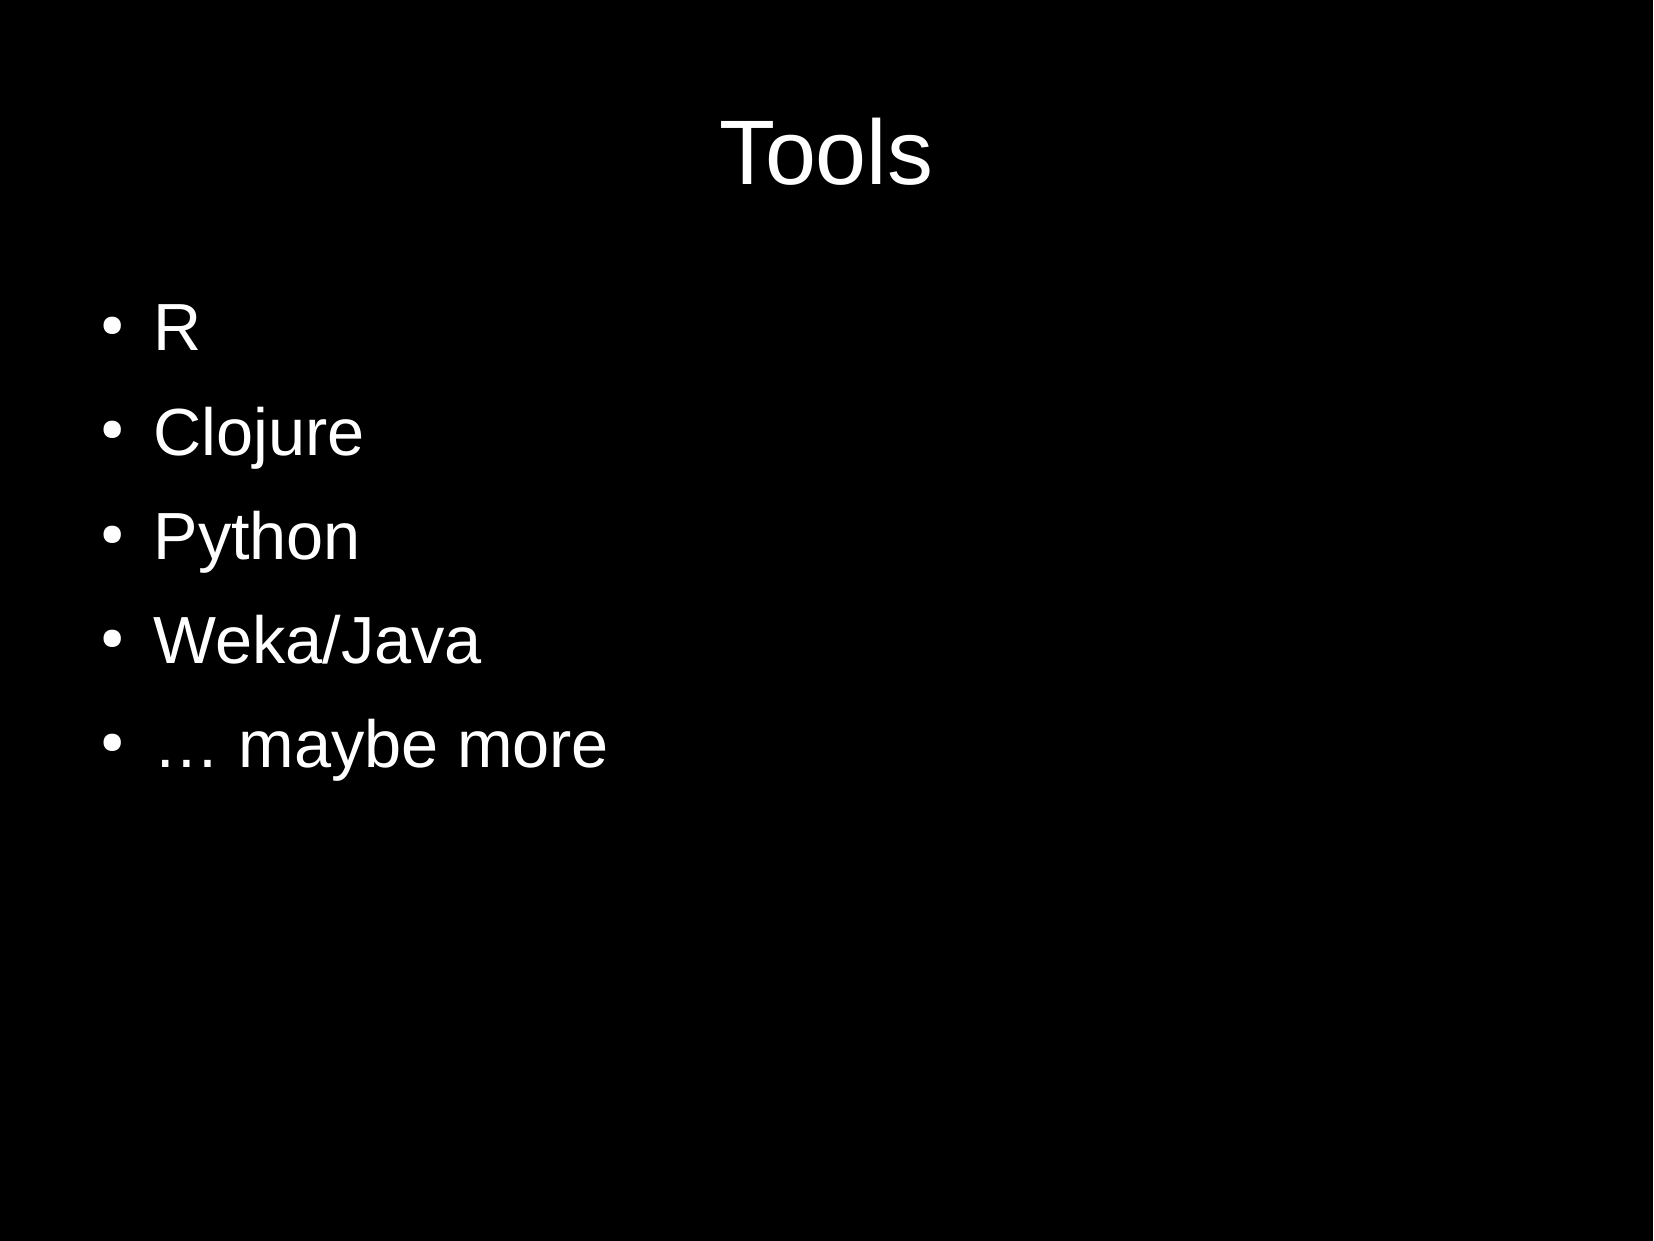

# Tools
R
Clojure
Python
Weka/Java
… maybe more